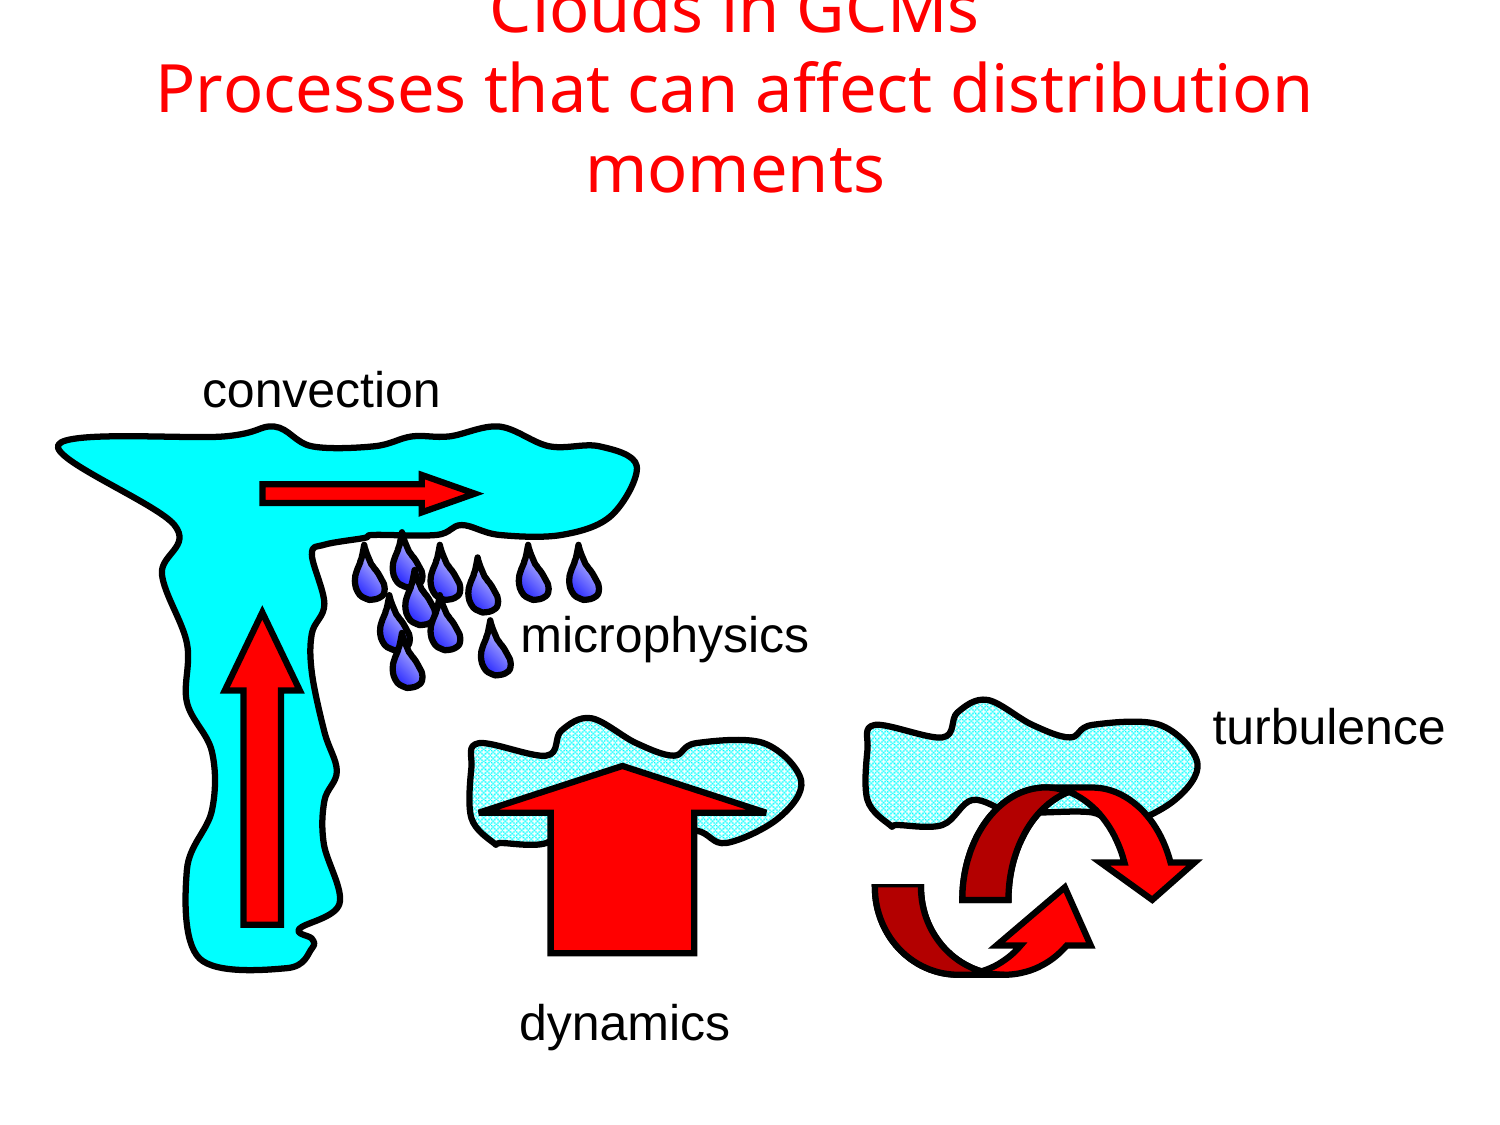

# Clouds in GCMs Processes that can affect distribution moments
convection
microphysics
turbulence
dynamics